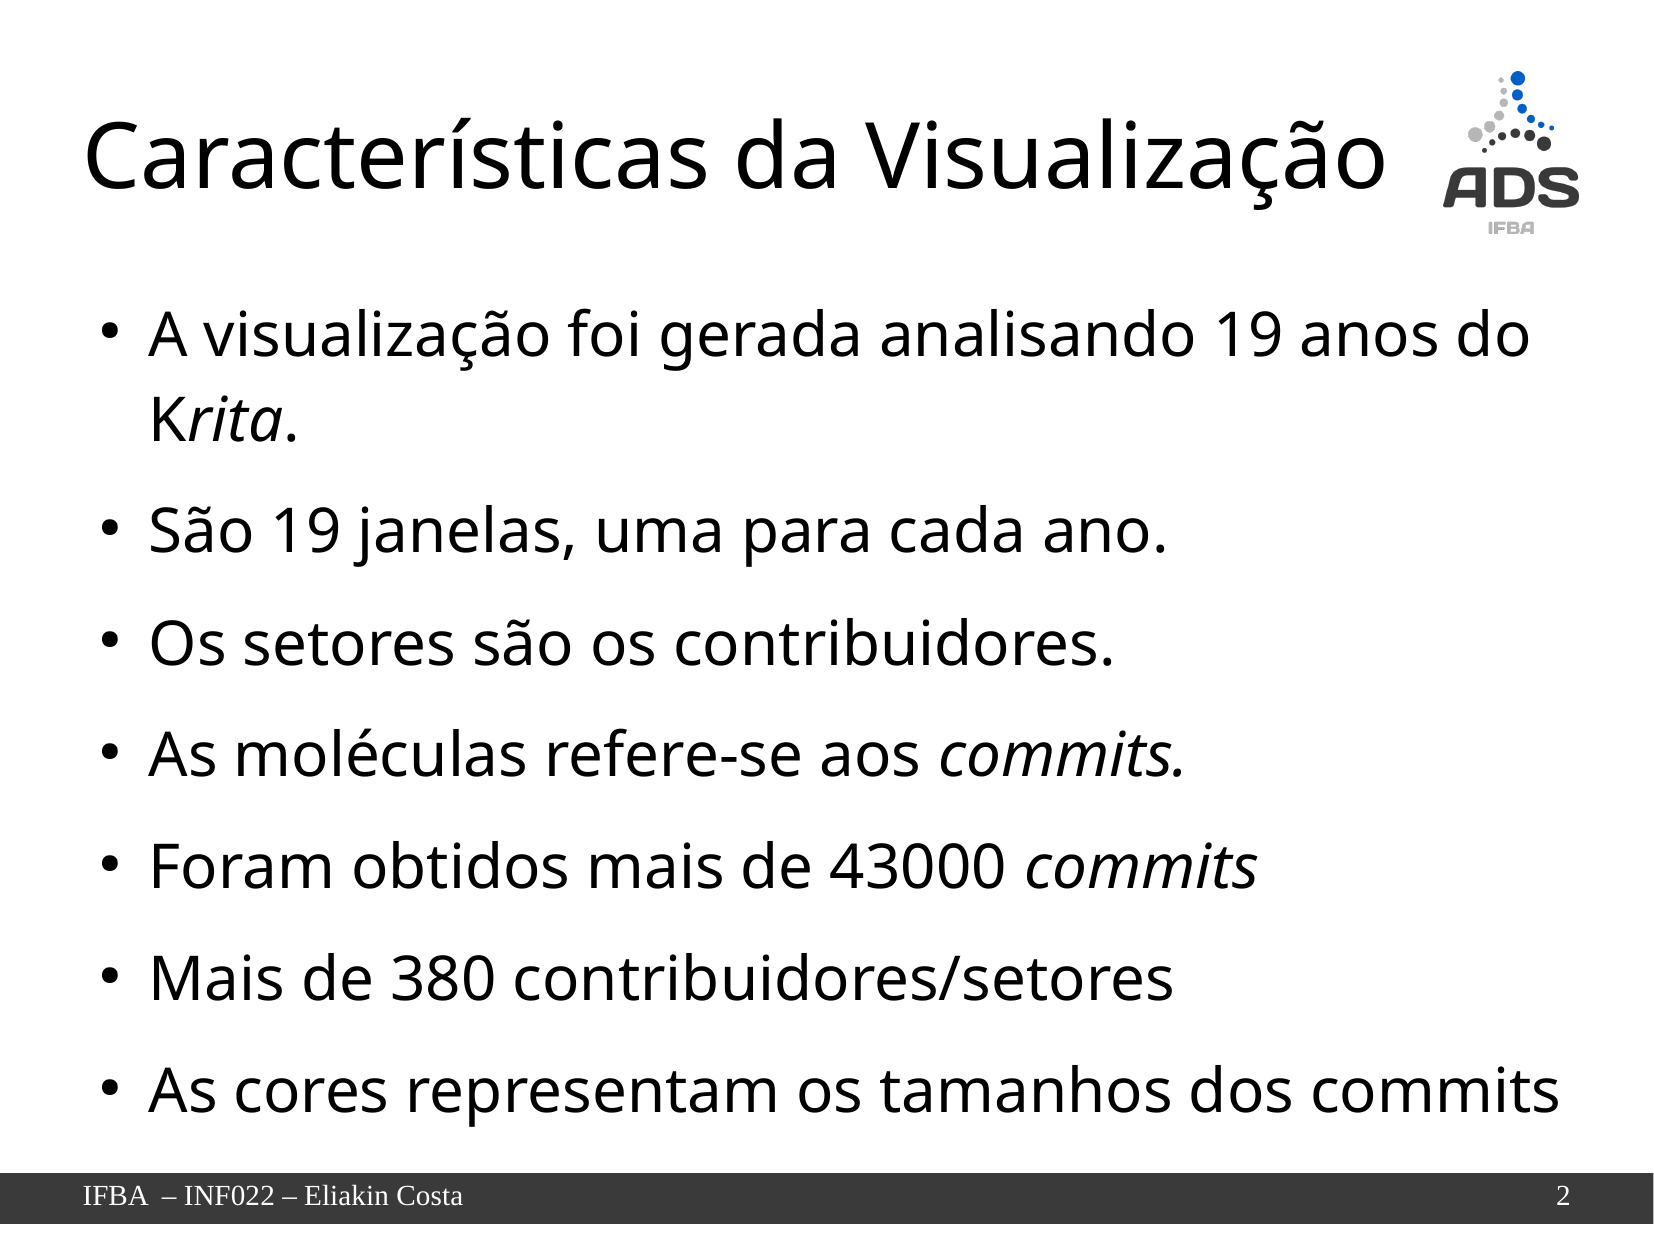

# Características da Visualização
A visualização foi gerada analisando 19 anos do Krita.
São 19 janelas, uma para cada ano.
Os setores são os contribuidores.
As moléculas refere-se aos commits.
Foram obtidos mais de 43000 commits
Mais de 380 contribuidores/setores
As cores representam os tamanhos dos commits
2